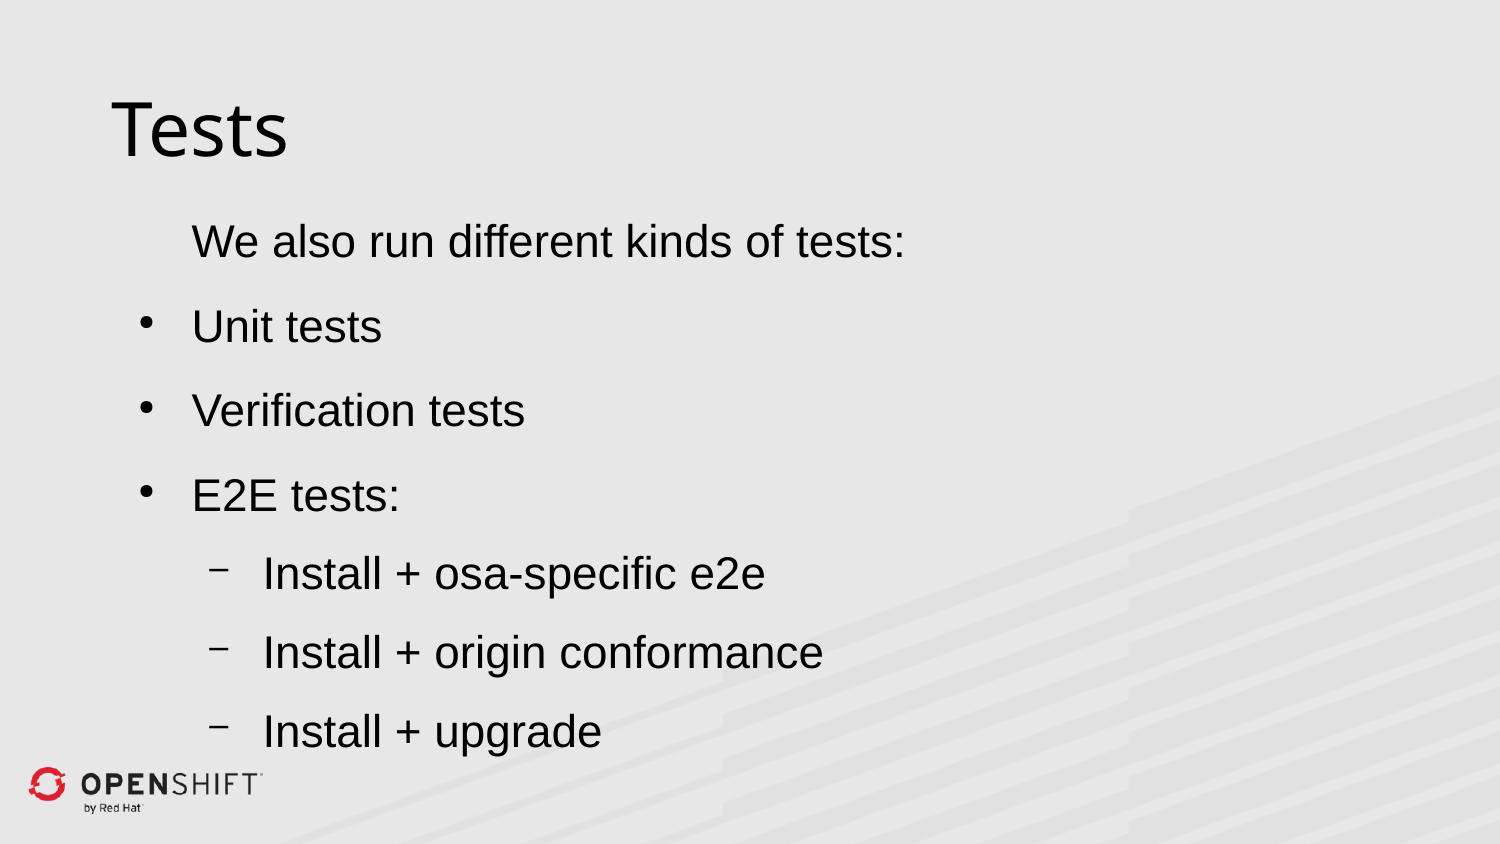

# Tests
We also run different kinds of tests:
Unit tests
Verification tests
E2E tests:
Install + osa-specific e2e
Install + origin conformance
Install + upgrade